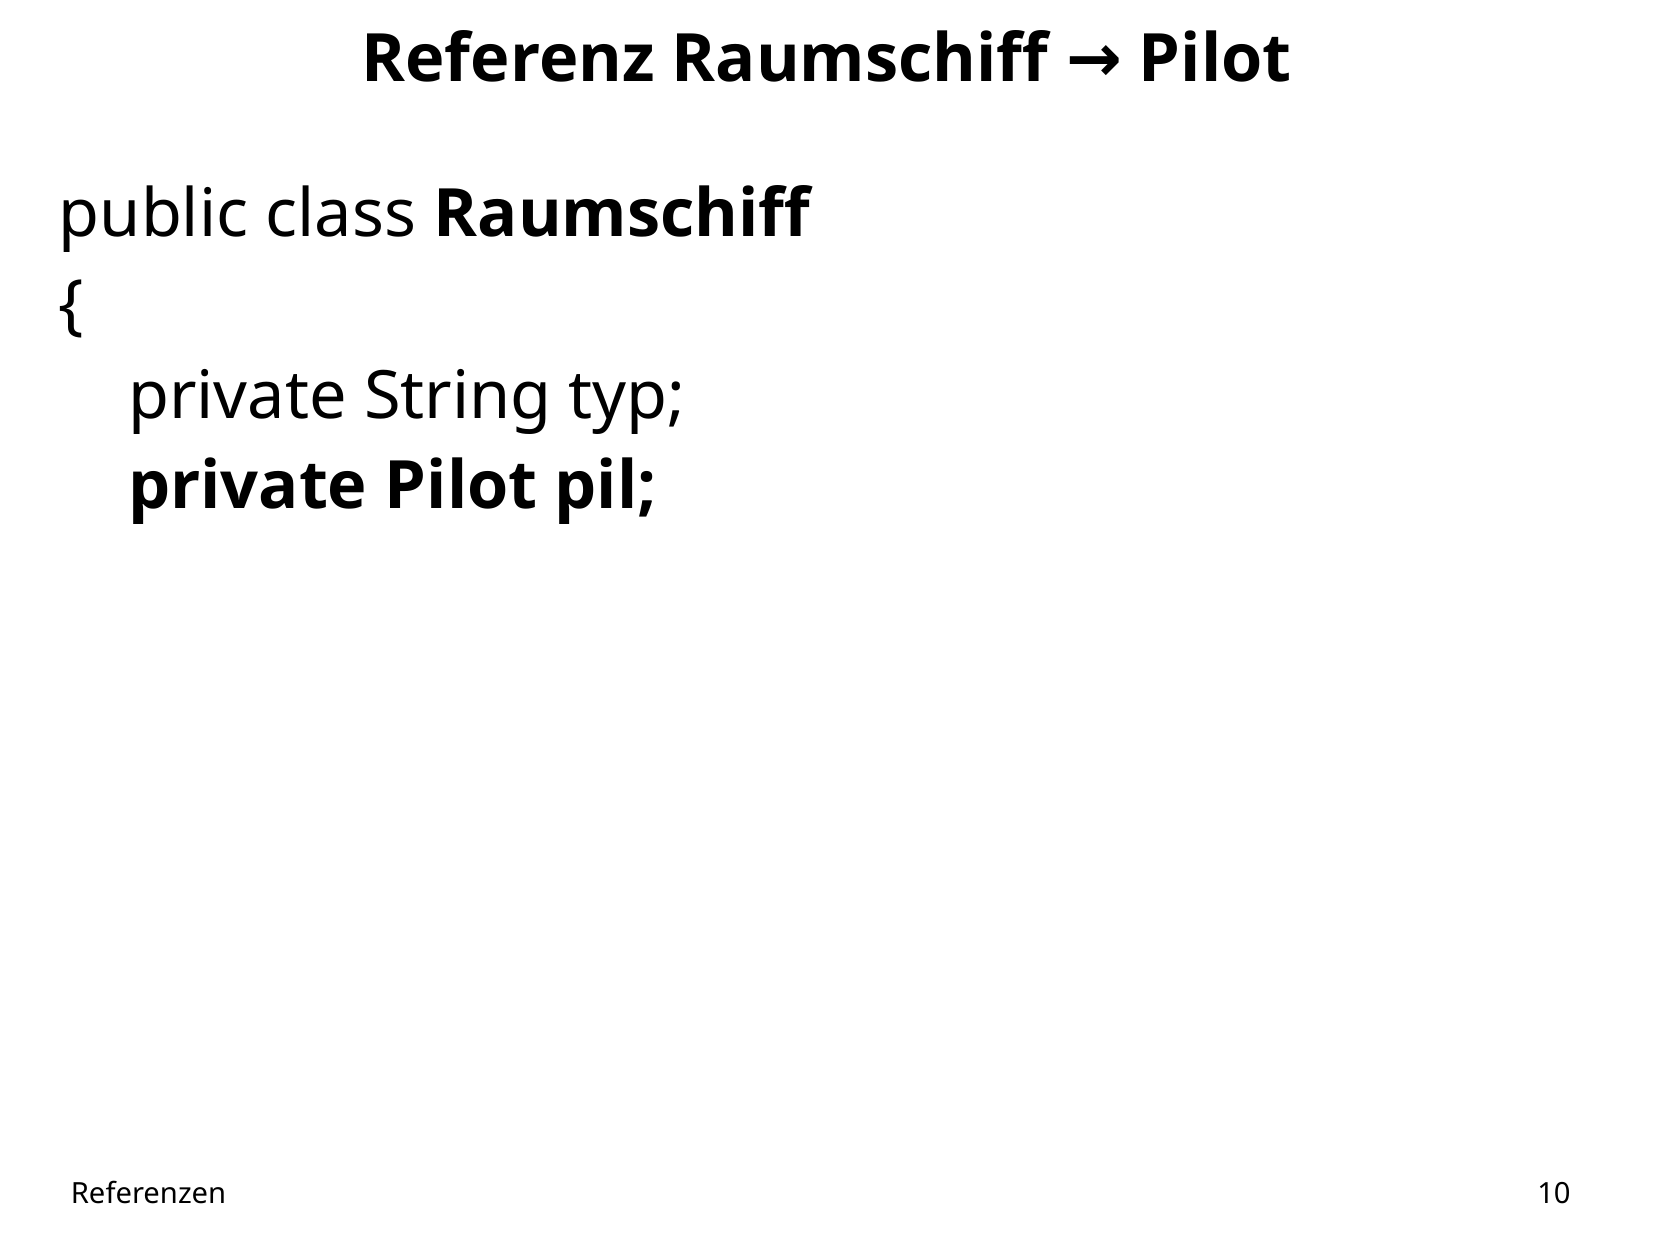

# Referenz Raumschiff → Pilot
public class Raumschiff
{
 private String typ;
 private Pilot pil;
Referenzen
10